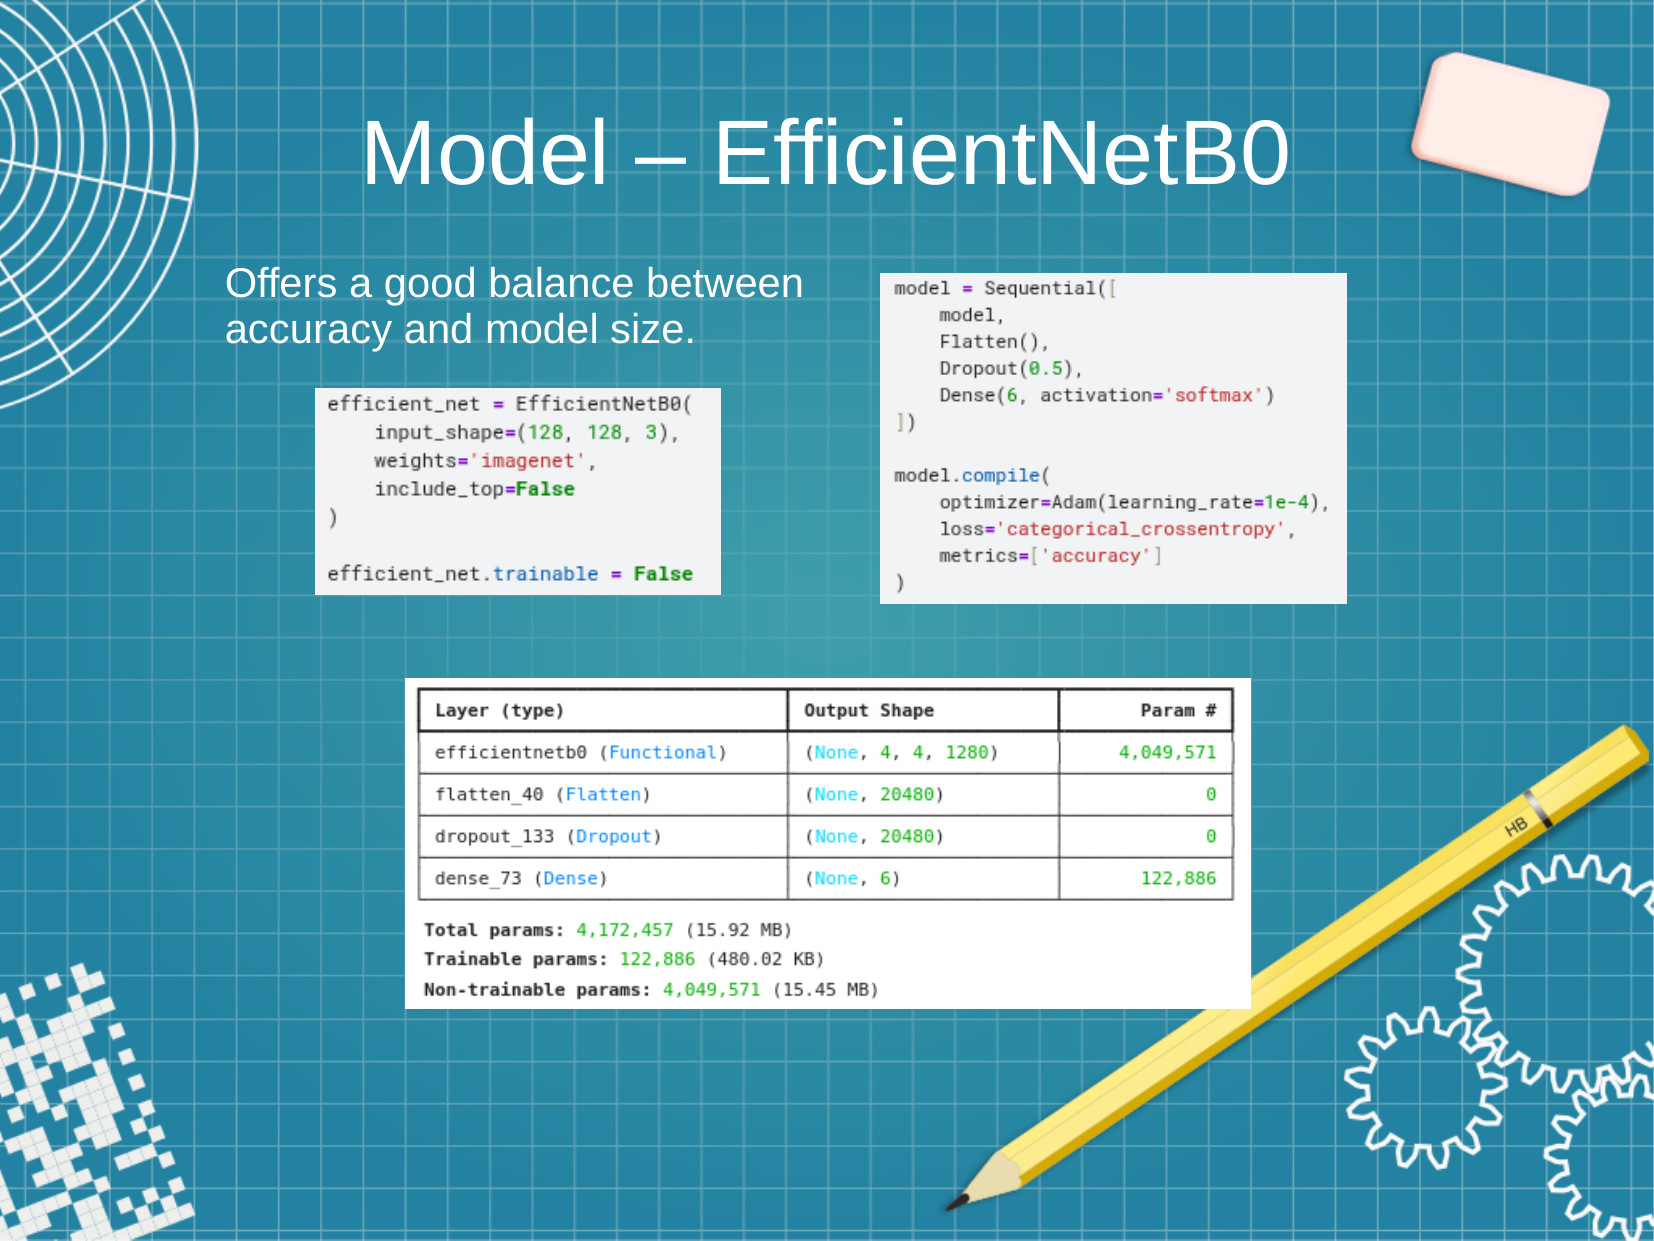

# Model – EfficientNetB0
Offers a good balance between accuracy and model size.